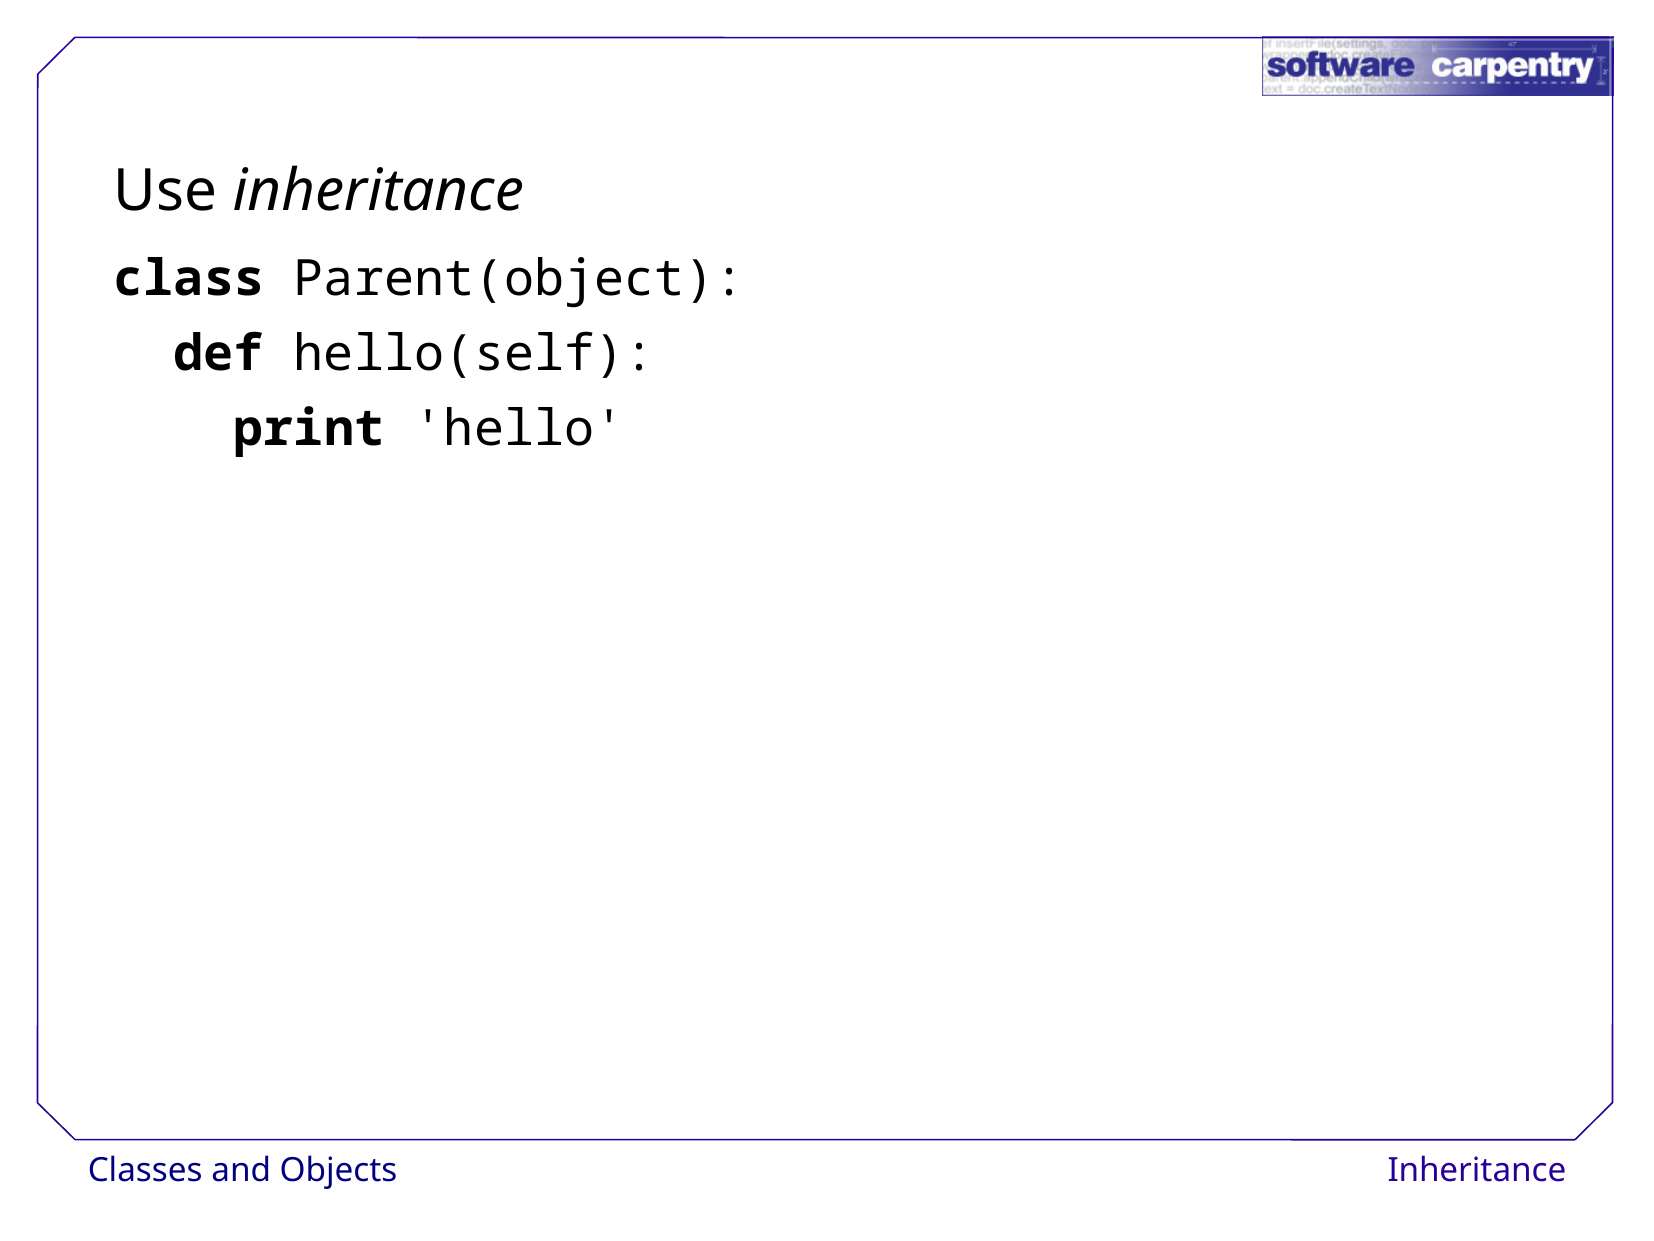

Use inheritance
class Parent(object):
 def hello(self):
 print 'hello'